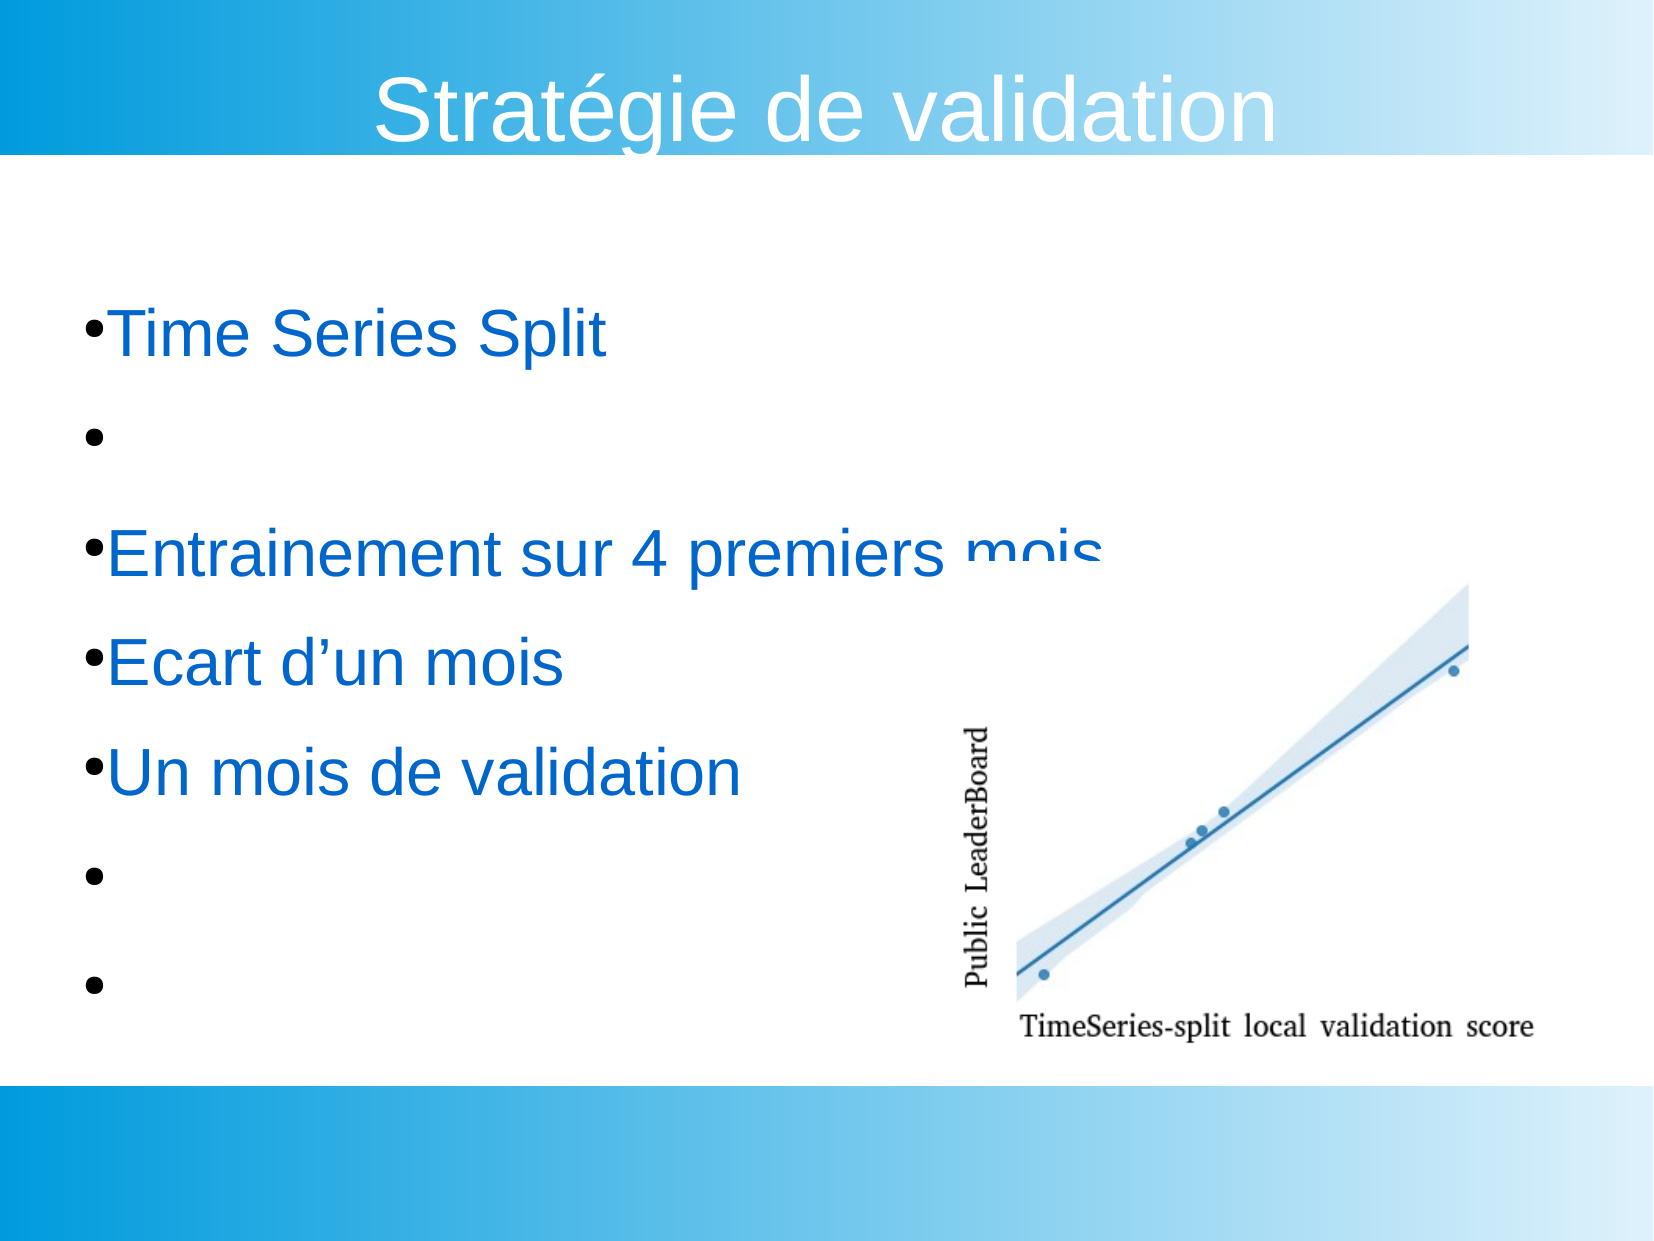

# Stratégie de validation
Time Series Split
Entrainement sur 4 premiers mois
Ecart d’un mois
Un mois de validation